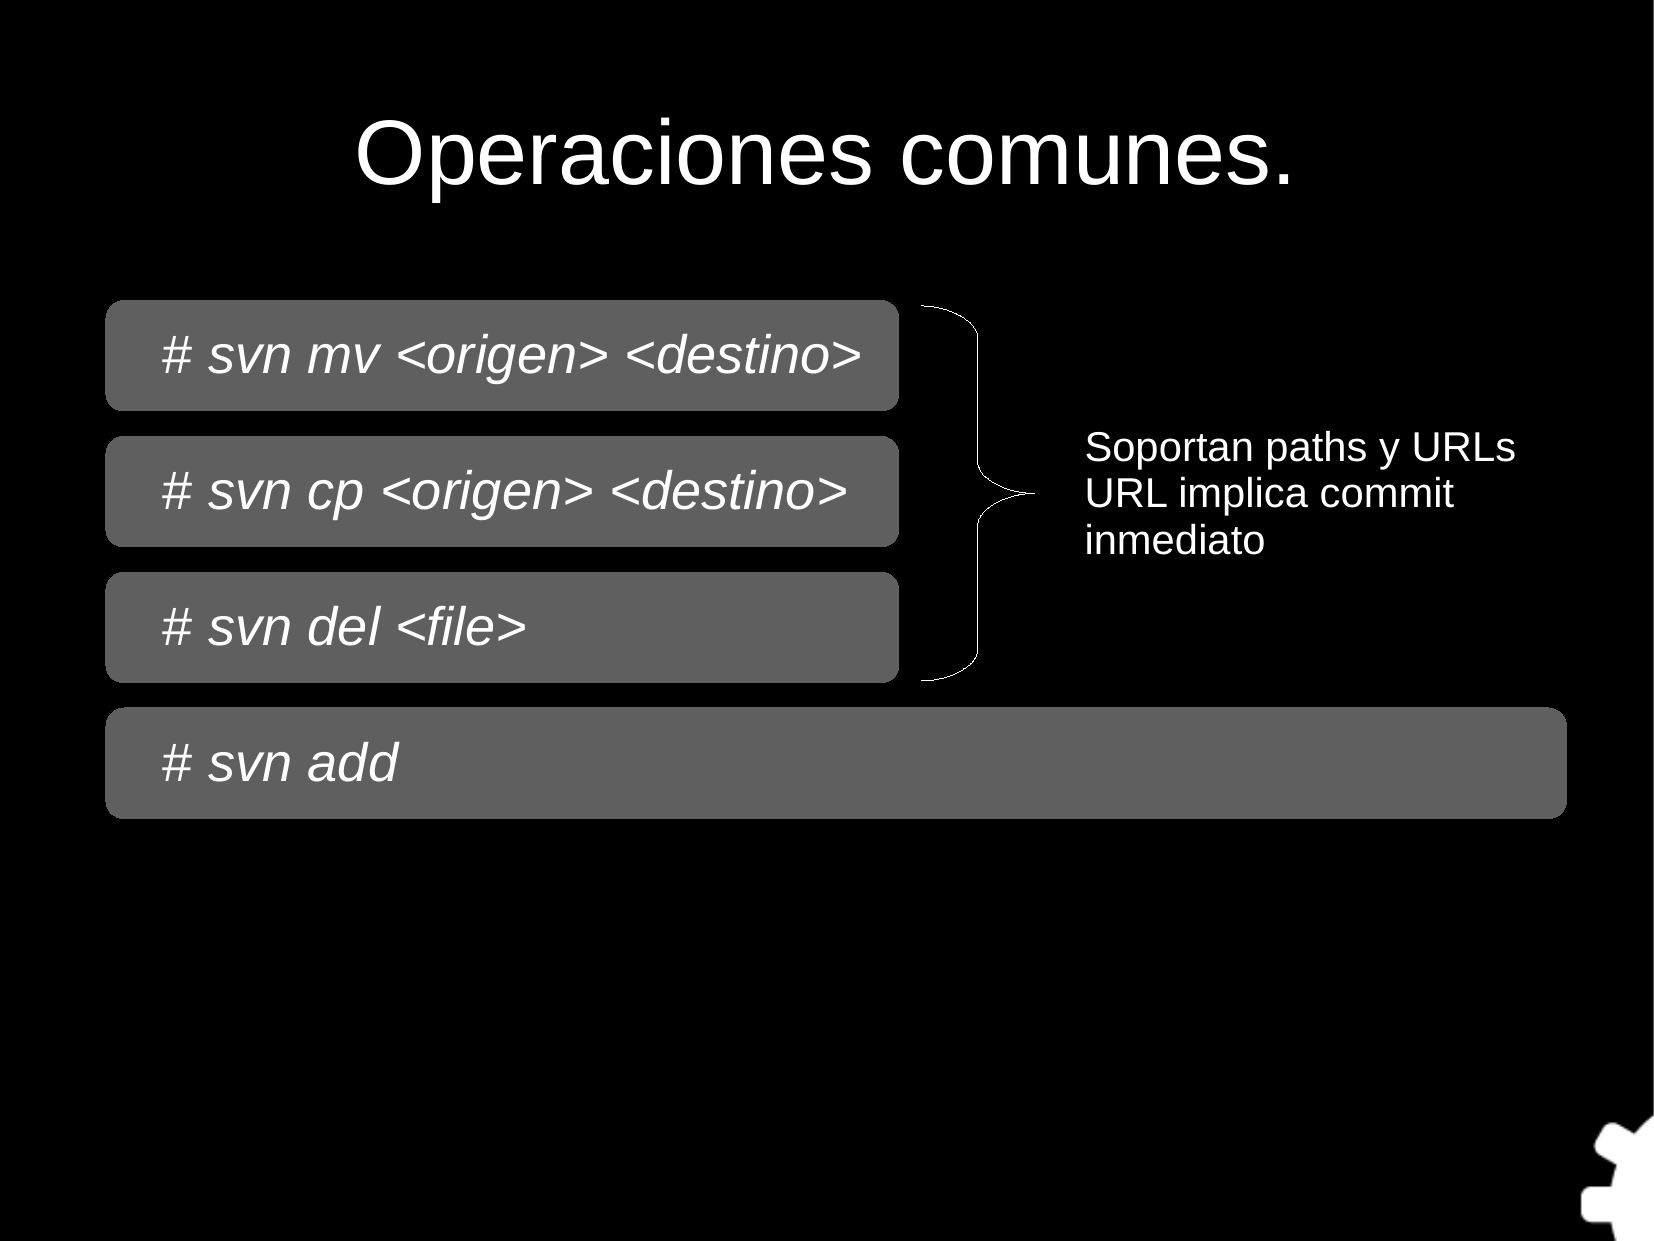

# Operaciones comunes.
# svn mv <origen> <destino>
Soportan paths y URLs
URL implica commit inmediato
# svn cp <origen> <destino>
# svn del <file>
# svn add